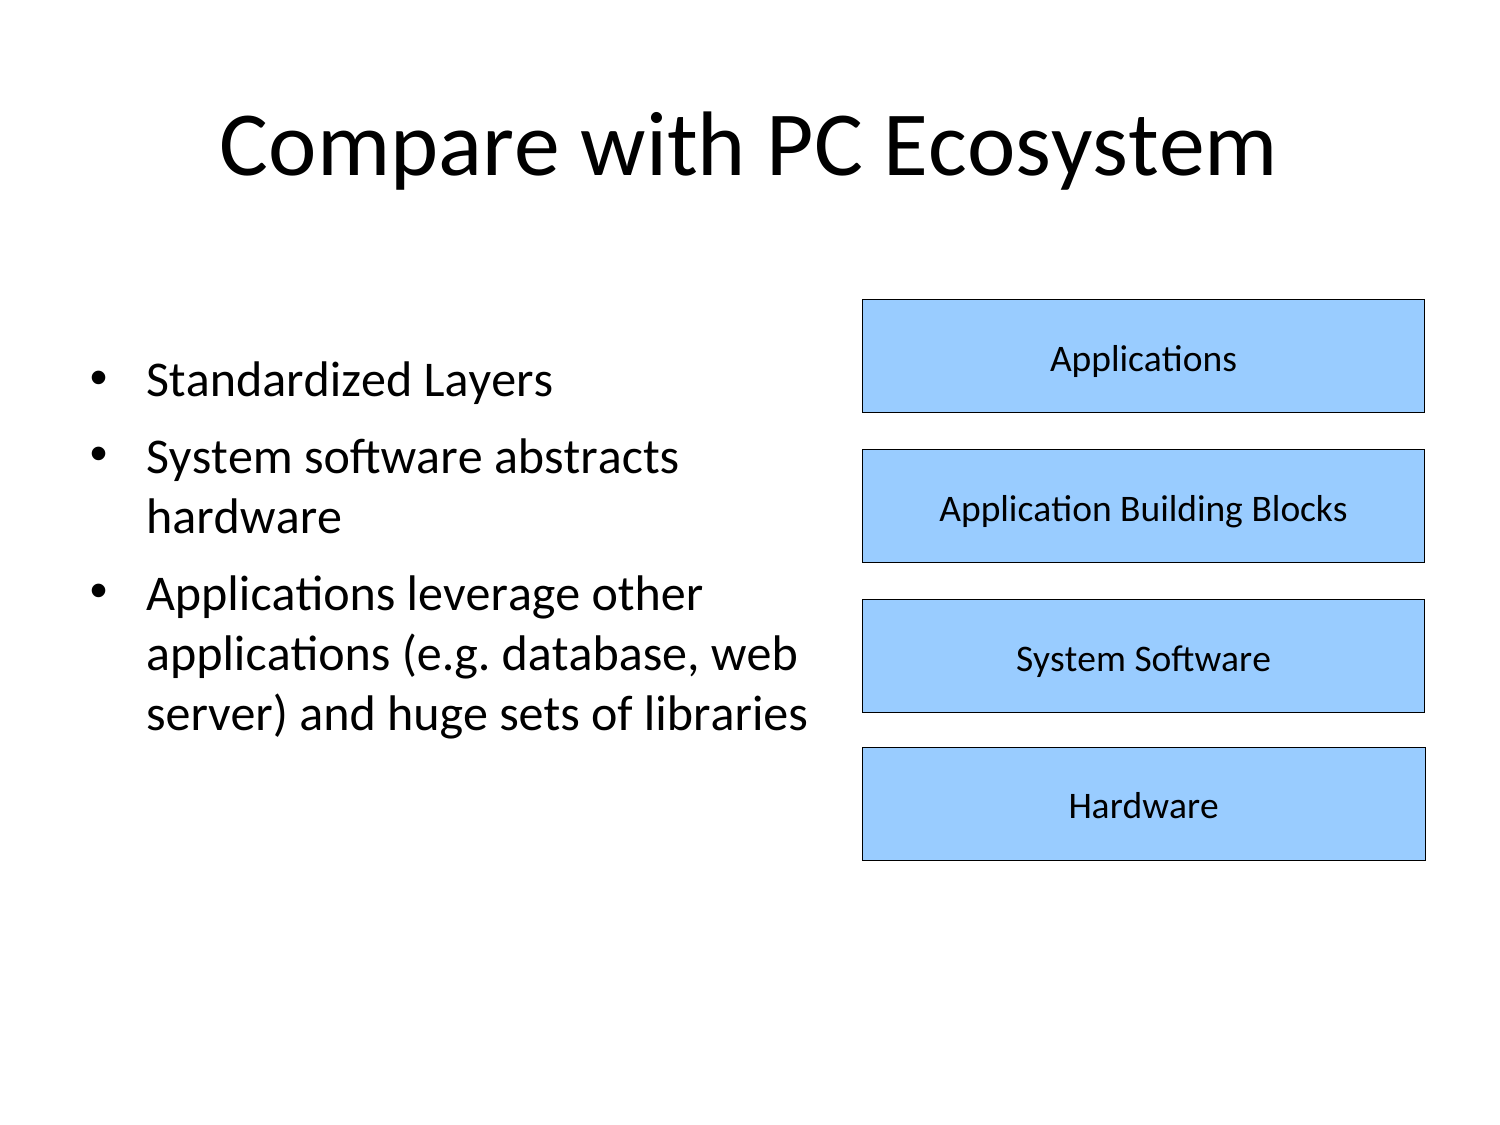

# Compare with PC Ecosystem
Standardized Layers
System software abstracts hardware
Applications leverage other applications (e.g. database, web server) and huge sets of libraries
Applications
Application Building Blocks
System Software
Hardware